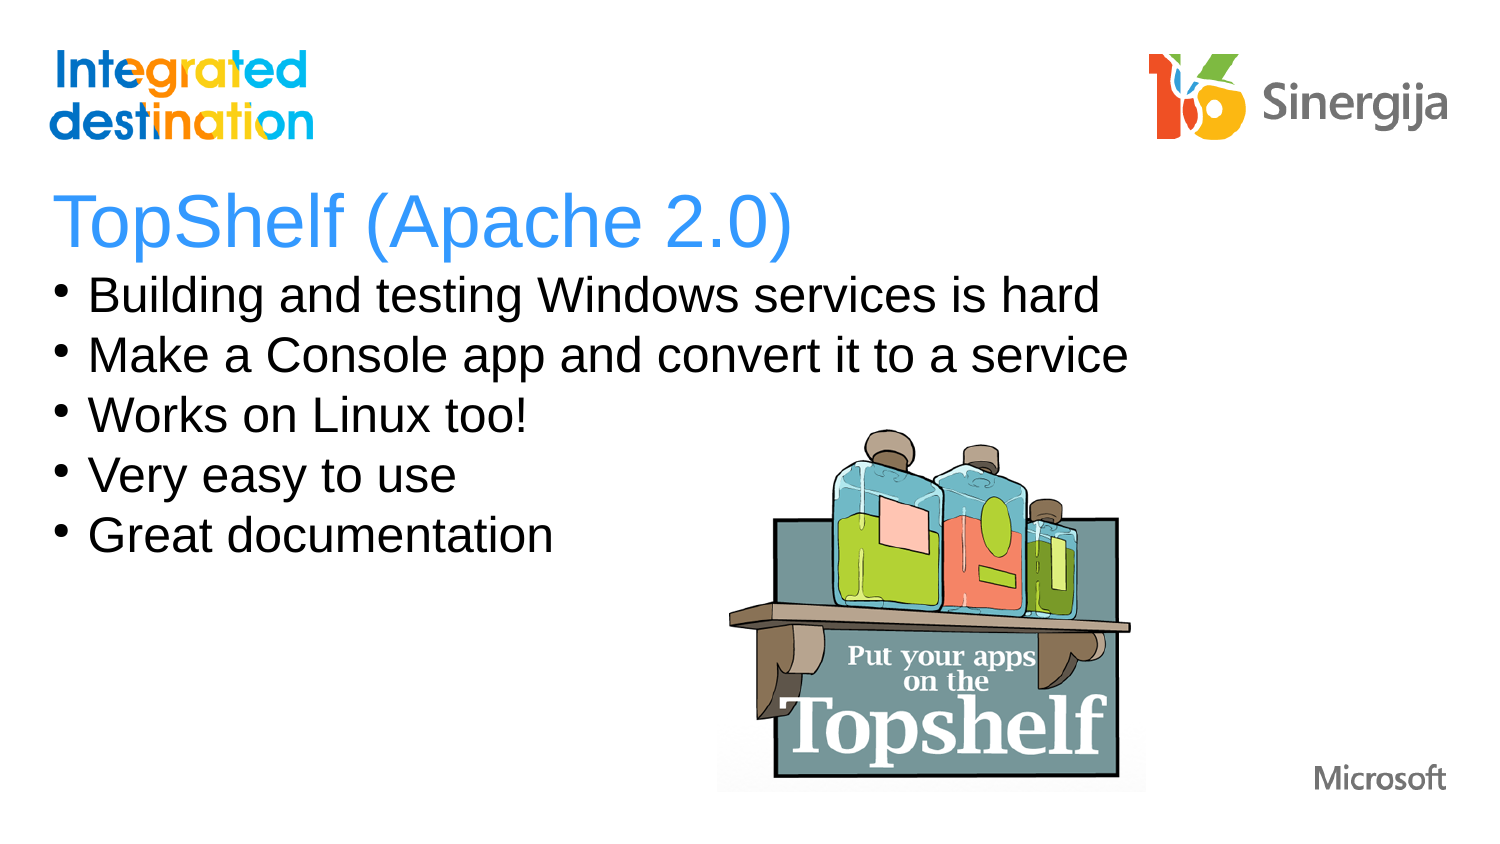

TopShelf (Apache 2.0)
Building and testing Windows services is hard
Make a Console app and convert it to a service
Works on Linux too!
Very easy to use
Great documentation